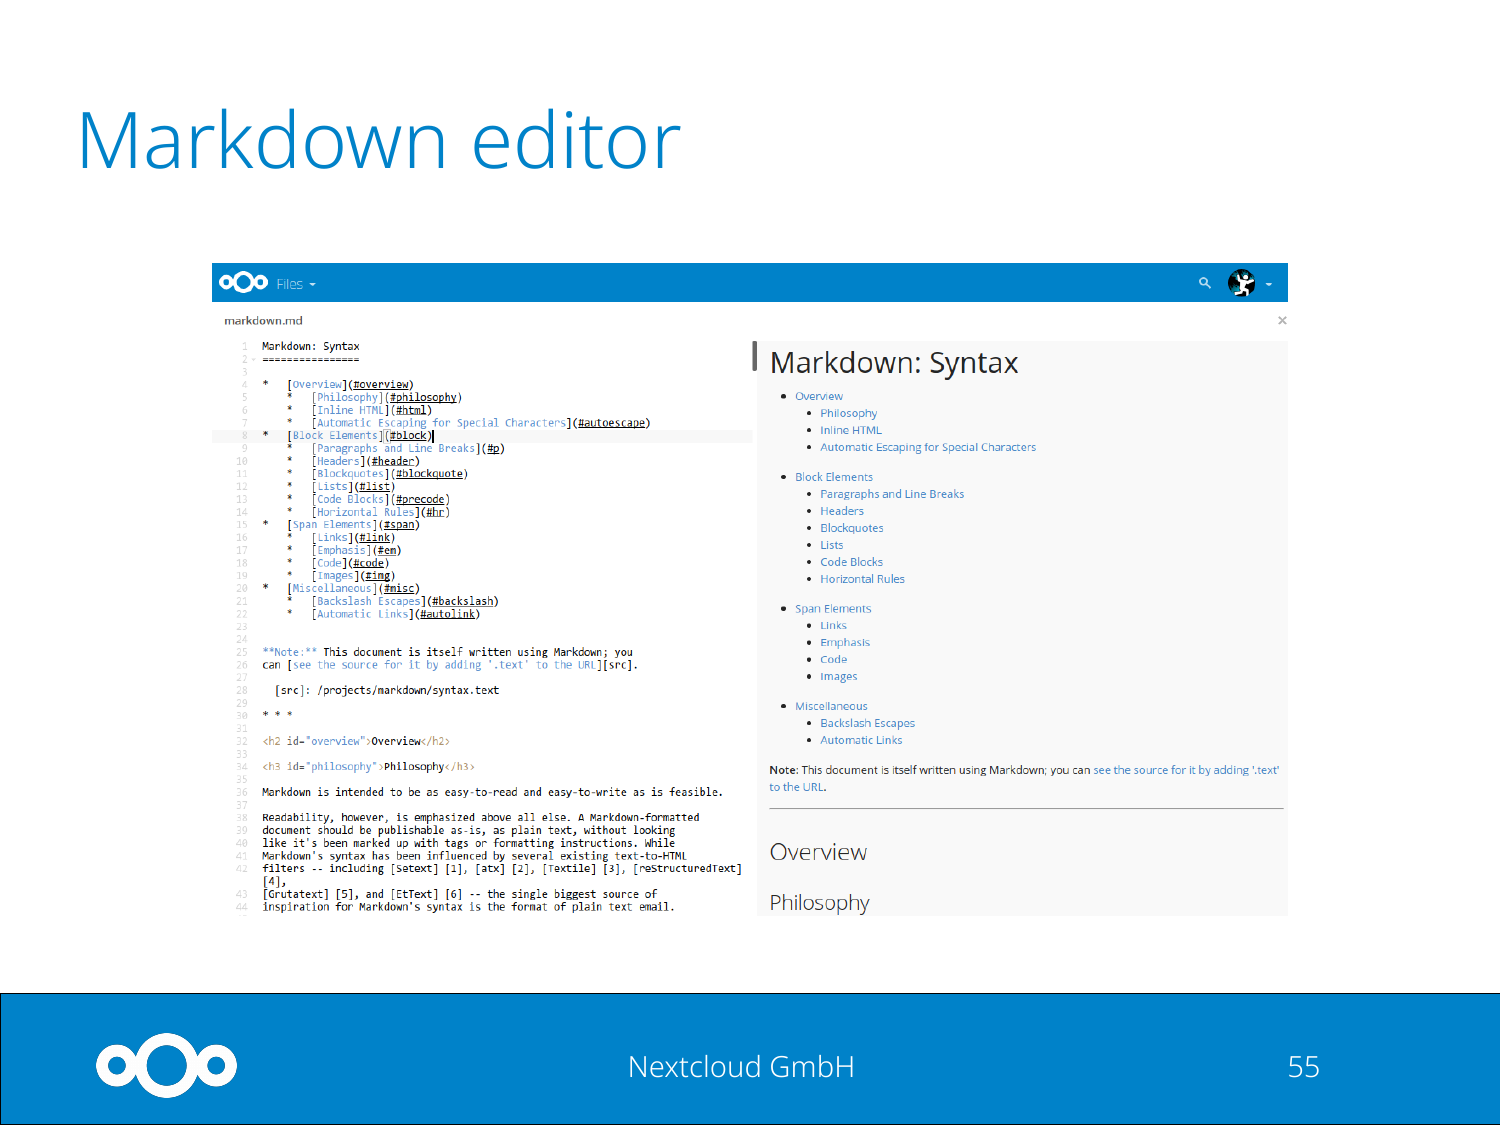

# Markdown editor
© struktur AG
55